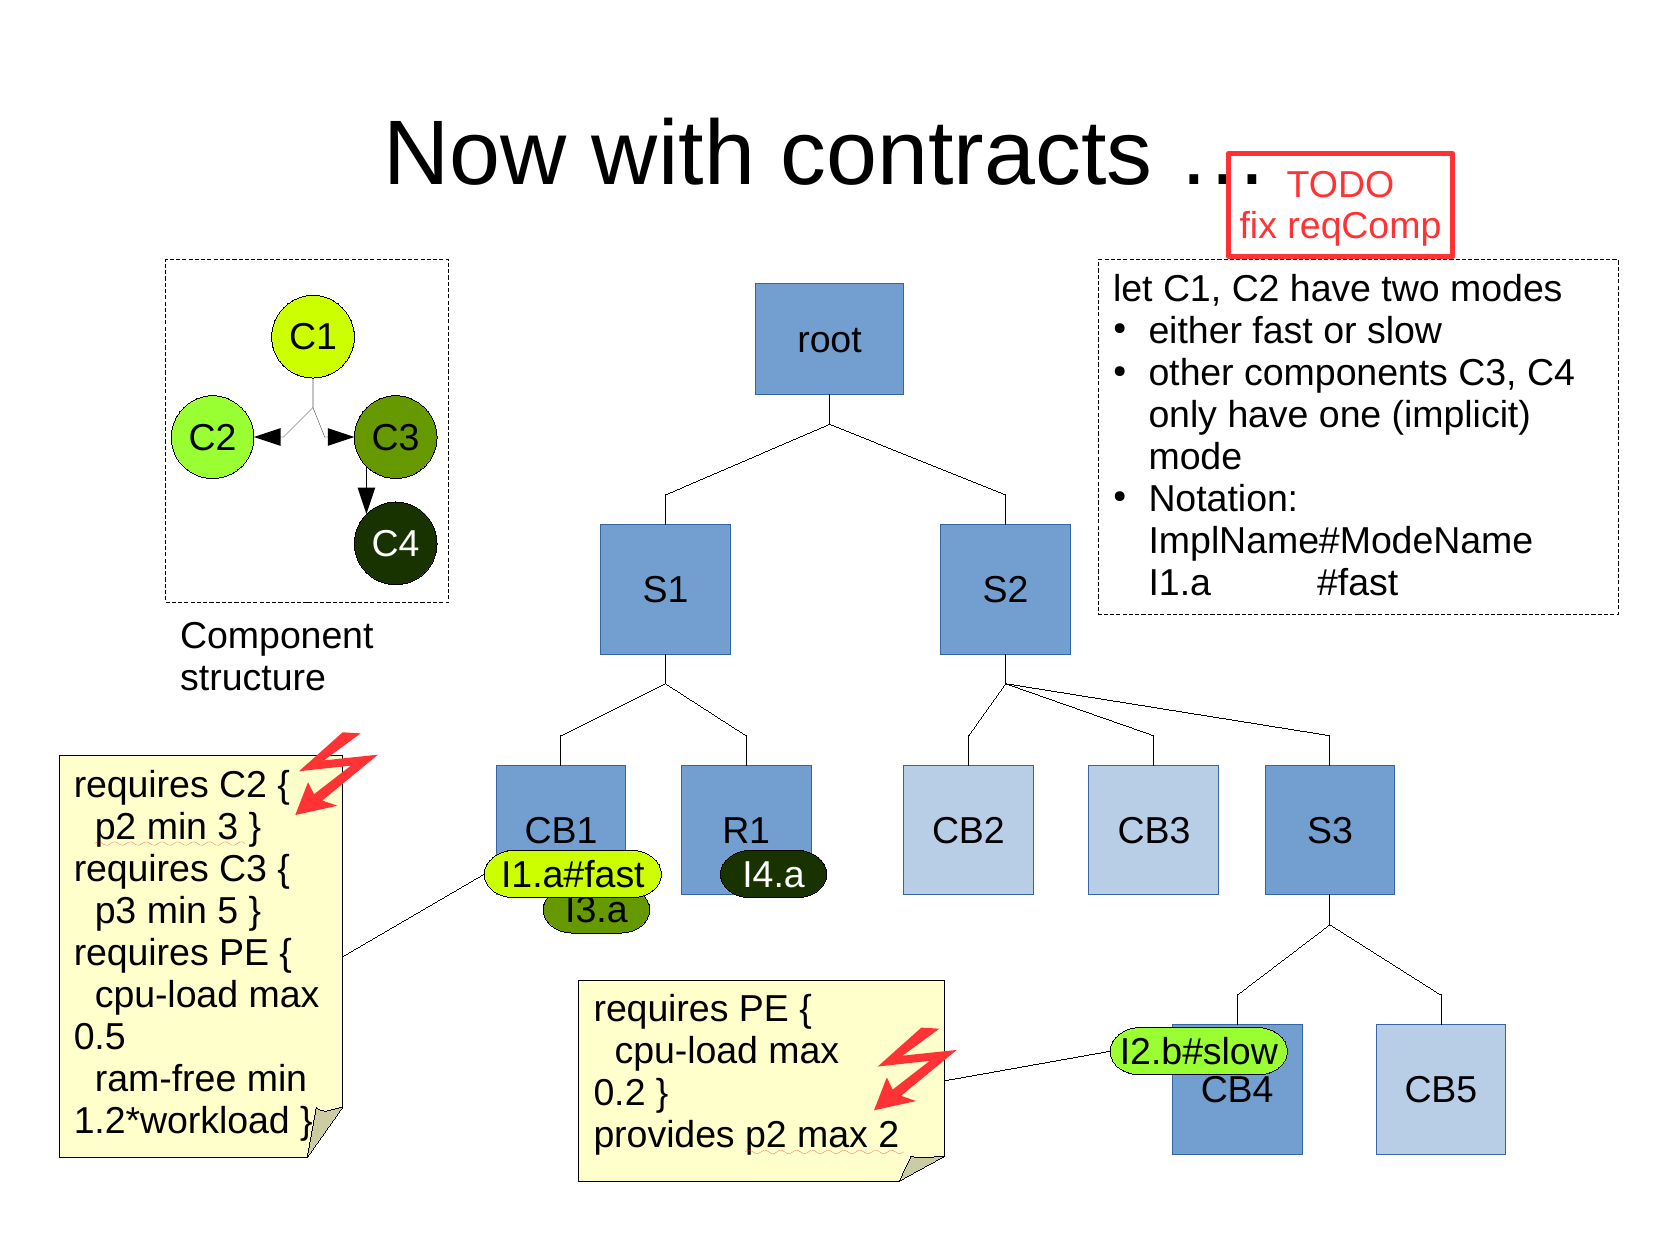

# Now with contracts …
TODO
fix reqComp
let C1, C2 have two modes
either fast or slow
other components C3, C4 only have one (implicit) mode
Notation:
ImplName#ModeName
I1.a		 #fast
root
C1
C2
C3
C4
S1
S2
Component
structure
requires C2 {
 p2 min 3 }
requires C3 {
 p3 min 5 }
requires PE {
 cpu-load max
0.5
 ram-free min
1.2*workload }
CB1
R1
CB2
CB3
S3
I1.a#fast
I4.a
I3.a
requires PE {
 cpu-load max
0.2 }
provides p2 max 2
CB4
CB5
I2.b#slow